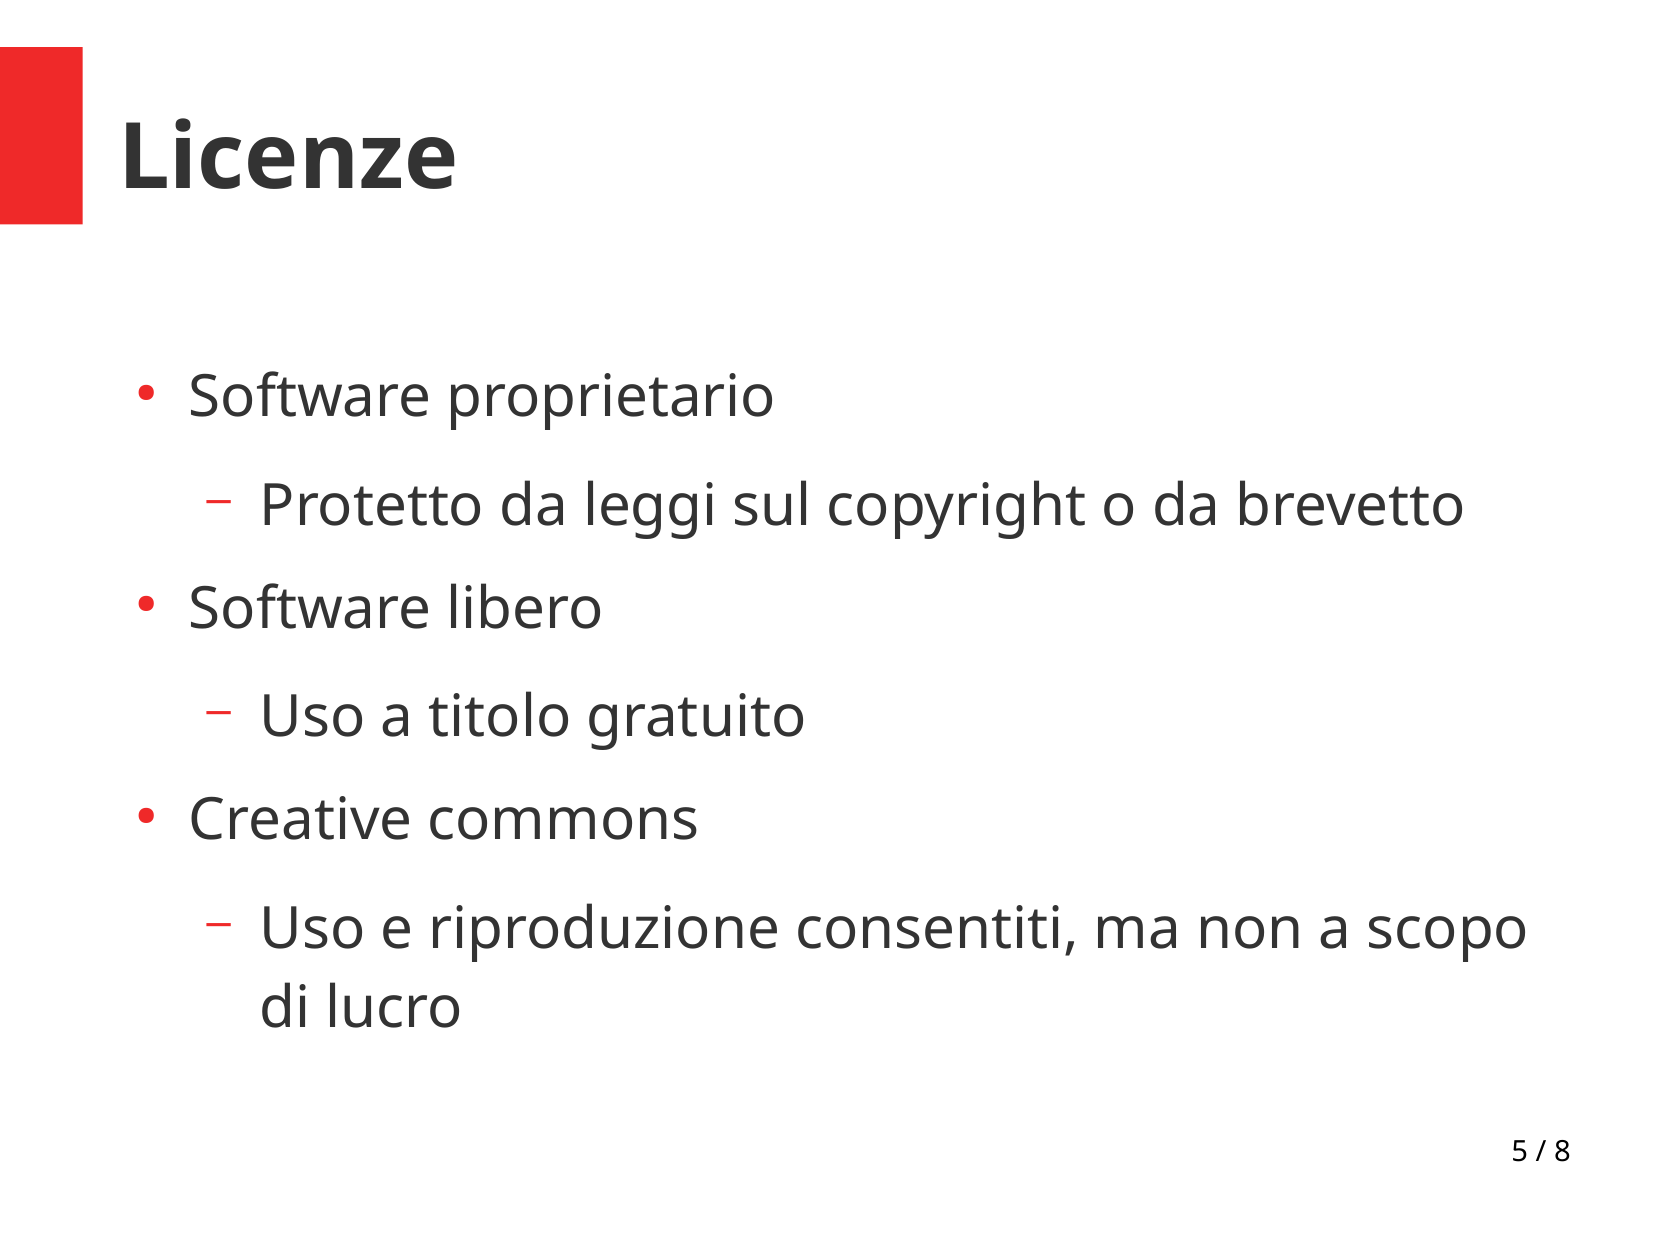

# Licenze
Software proprietario
Protetto da leggi sul copyright o da brevetto
Software libero
Uso a titolo gratuito
Creative commons
Uso e riproduzione consentiti, ma non a scopo di lucro
5